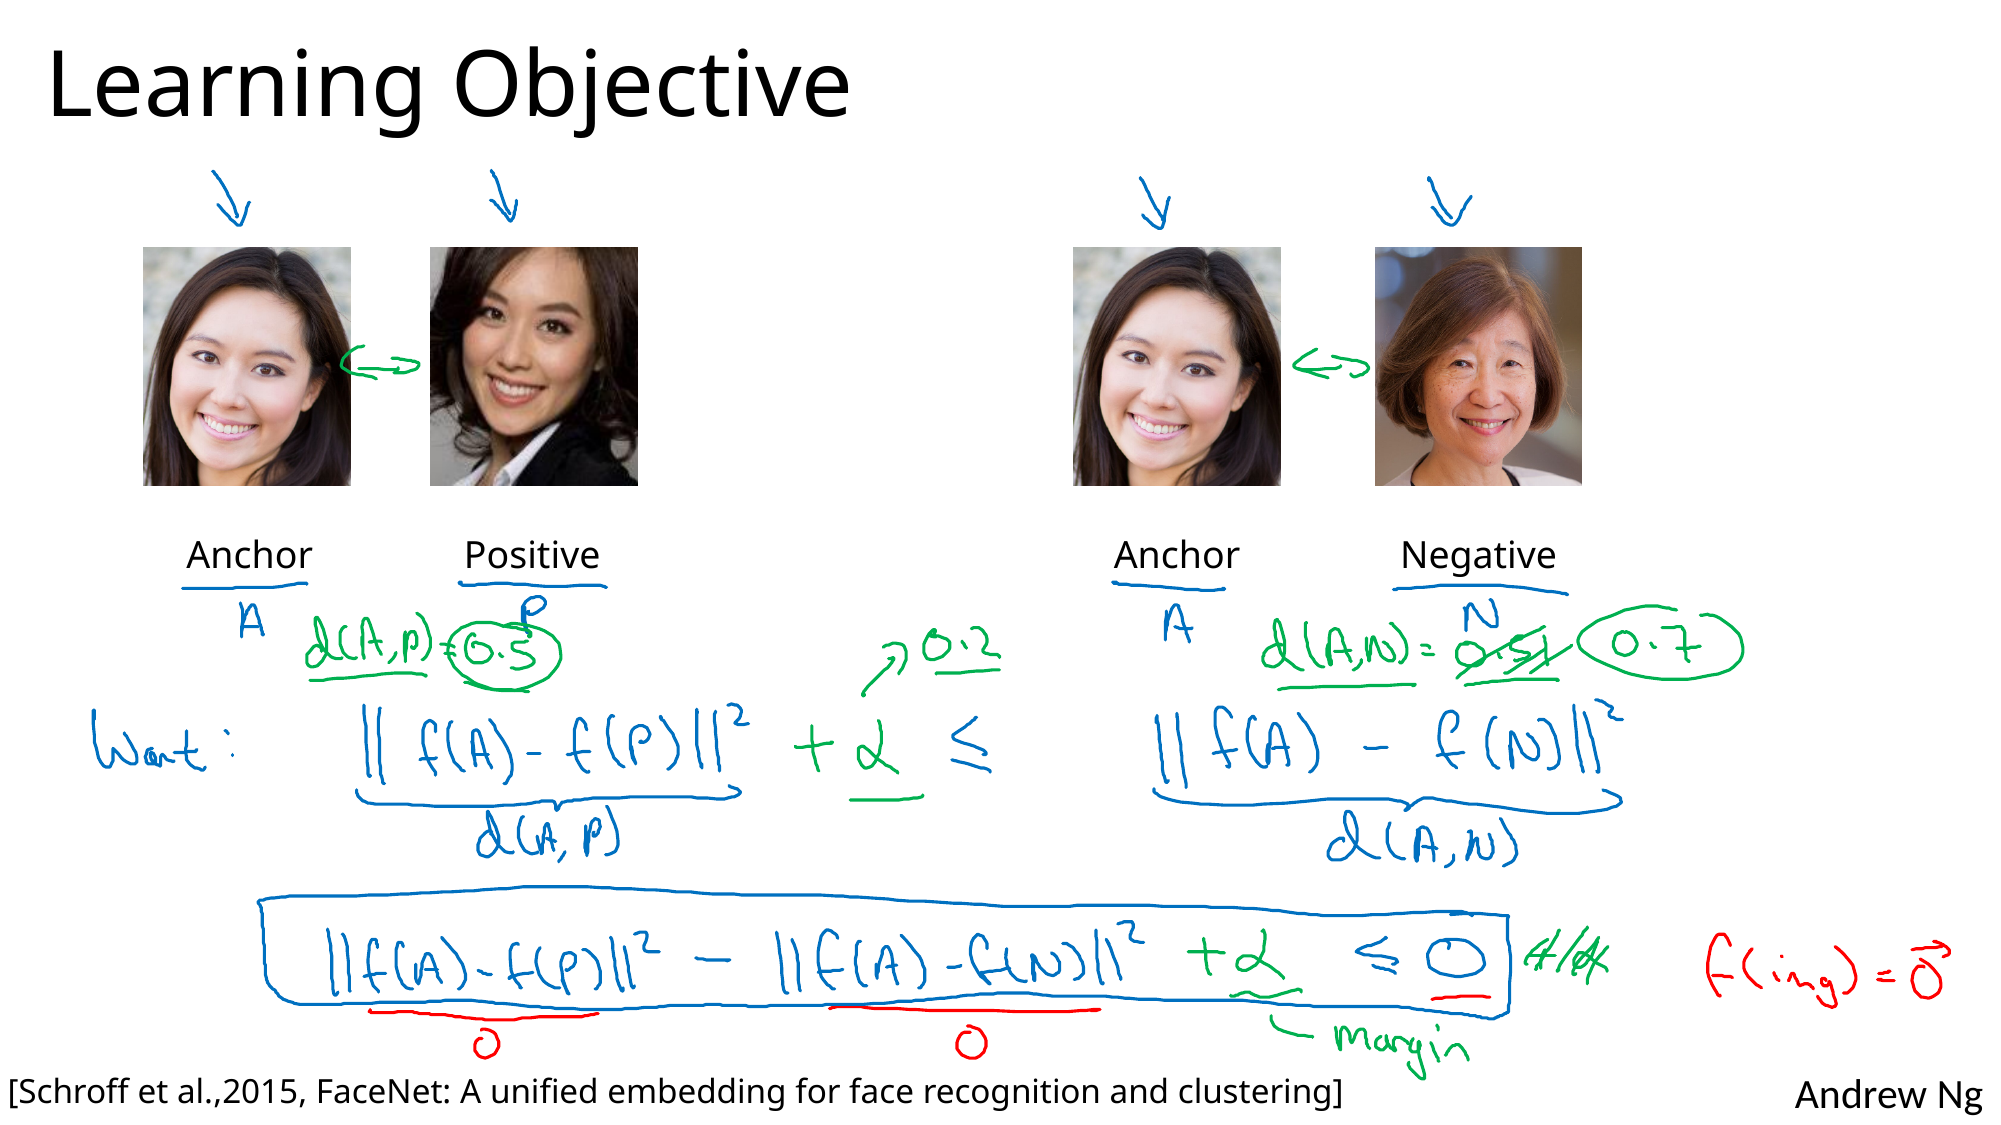

# Learning Objective
Anchor
Positive
Negative
Anchor
[Schroff et al.,2015, FaceNet: A unified embedding for face recognition and clustering]